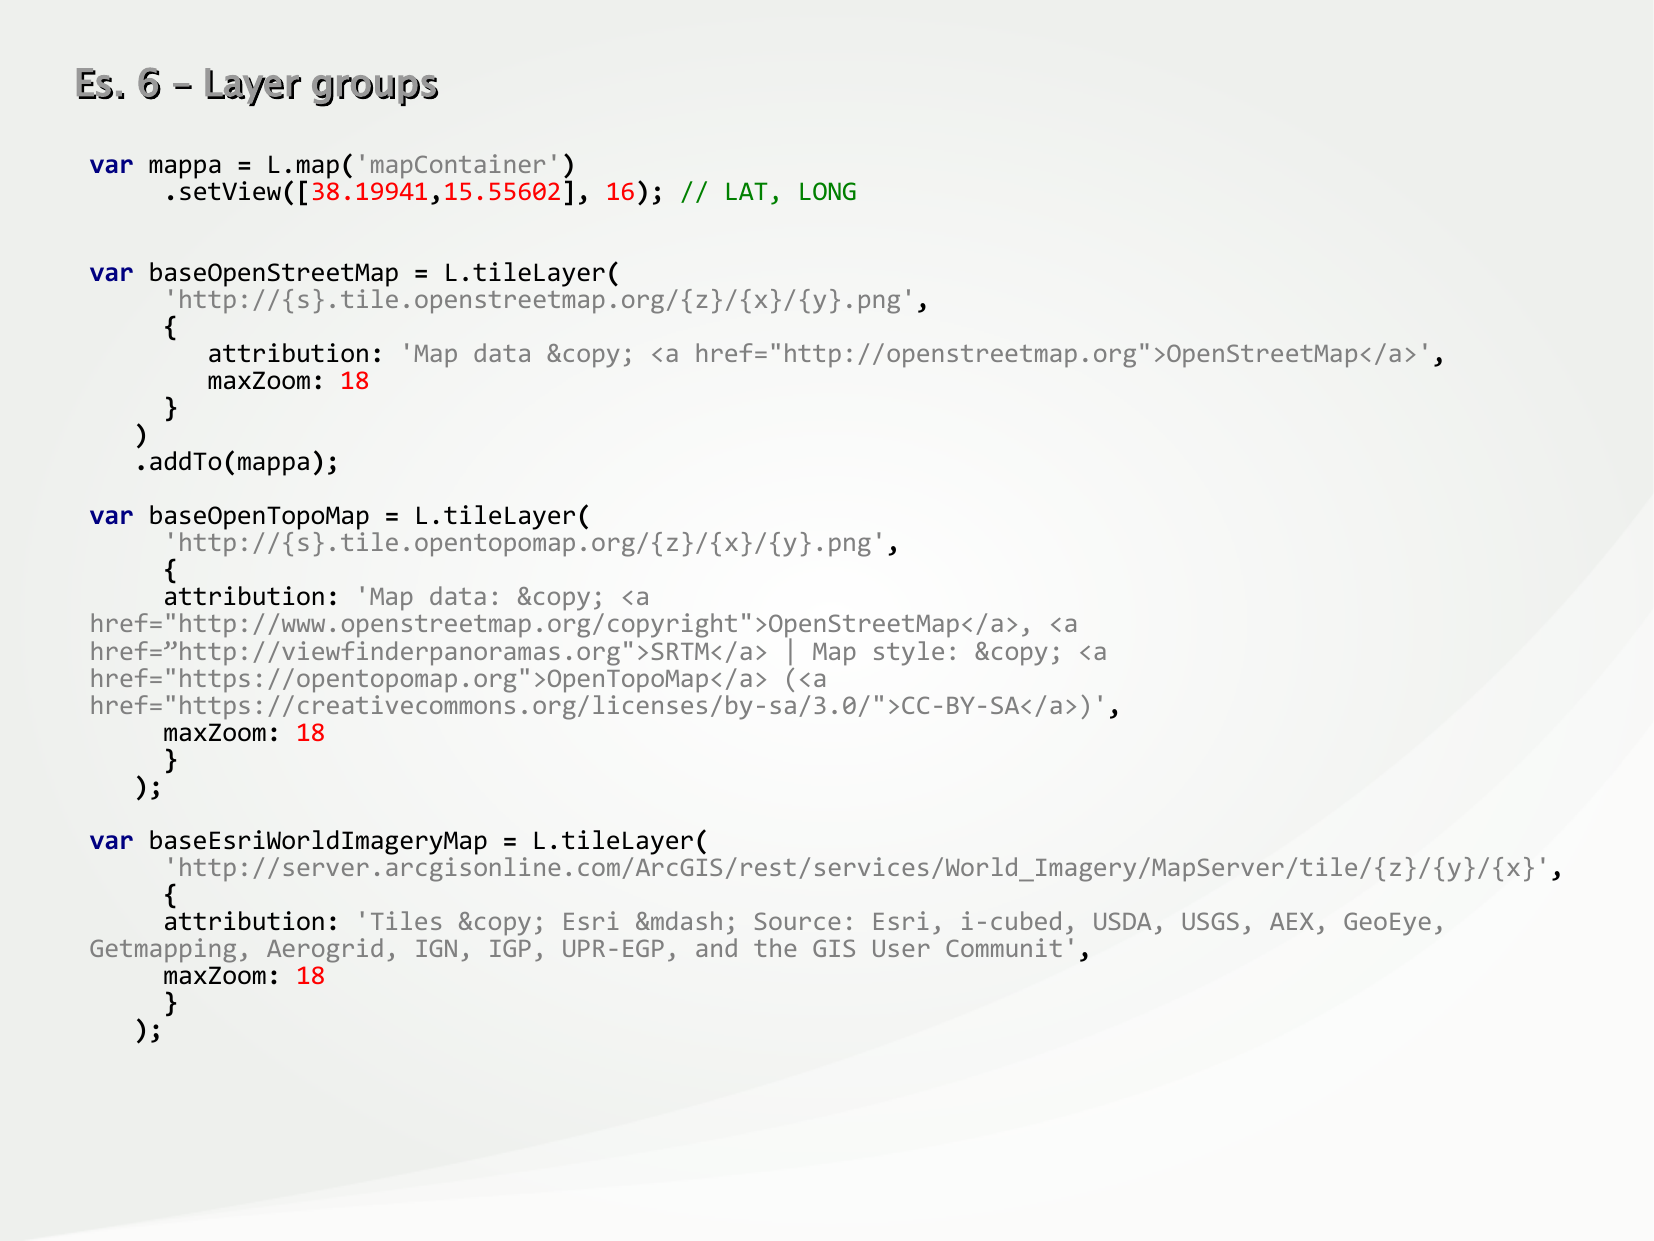

Es. 6 – Layer groups
var mappa = L.map('mapContainer')
	.setView([38.19941,15.55602], 16); // LAT, LONG
var baseOpenStreetMap = L.tileLayer(
	'http://{s}.tile.openstreetmap.org/{z}/{x}/{y}.png',
 	{
 attribution: 'Map data &copy; <a href="http://openstreetmap.org">OpenStreetMap</a>',
 maxZoom: 18
 	}
 )
 .addTo(mappa);
var baseOpenTopoMap = L.tileLayer(
	'http://{s}.tile.opentopomap.org/{z}/{x}/{y}.png',
	{
	attribution: 'Map data: &copy; <a href="http://www.openstreetmap.org/copyright">OpenStreetMap</a>, <a href=”http://viewfinderpanoramas.org">SRTM</a> | Map style: &copy; <a href="https://opentopomap.org">OpenTopoMap</a> (<a href="https://creativecommons.org/licenses/by-sa/3.0/">CC-BY-SA</a>)',
	maxZoom: 18
 	}
 );
var baseEsriWorldImageryMap = L.tileLayer(
	'http://server.arcgisonline.com/ArcGIS/rest/services/World_Imagery/MapServer/tile/{z}/{y}/{x}',
	{
 	attribution: 'Tiles &copy; Esri &mdash; Source: Esri, i-cubed, USDA, USGS, AEX, GeoEye, Getmapping, Aerogrid, IGN, IGP, UPR-EGP, and the GIS User Communit',
	maxZoom: 18
	}
 );